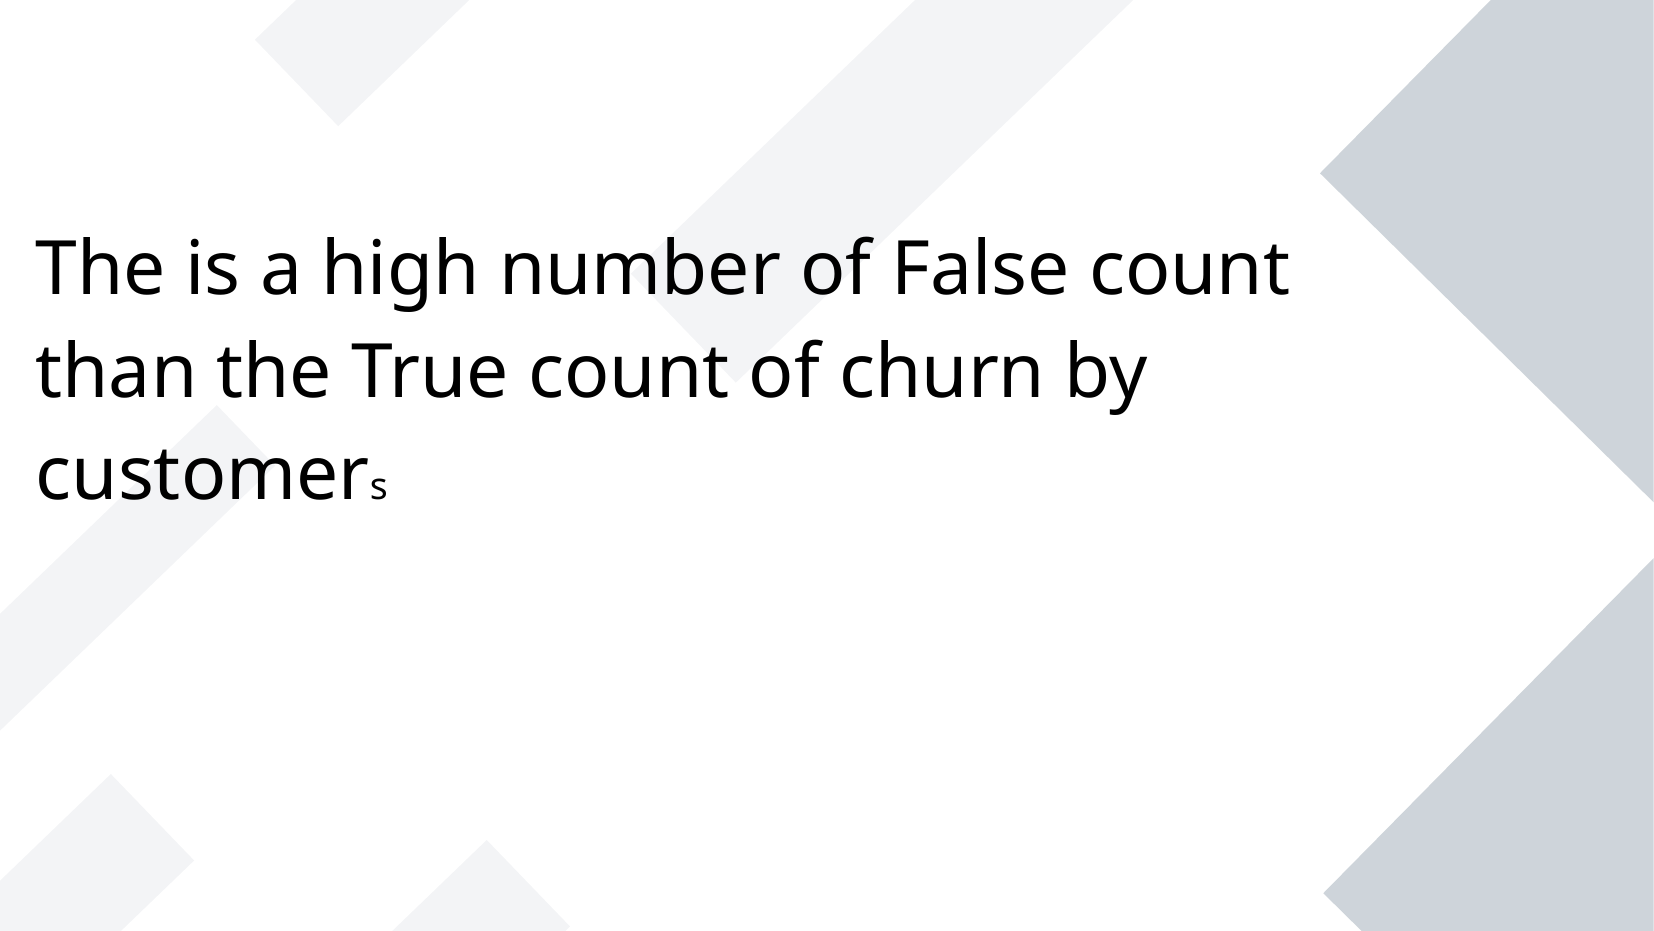

The is a high number of False count than the True count of churn by customers